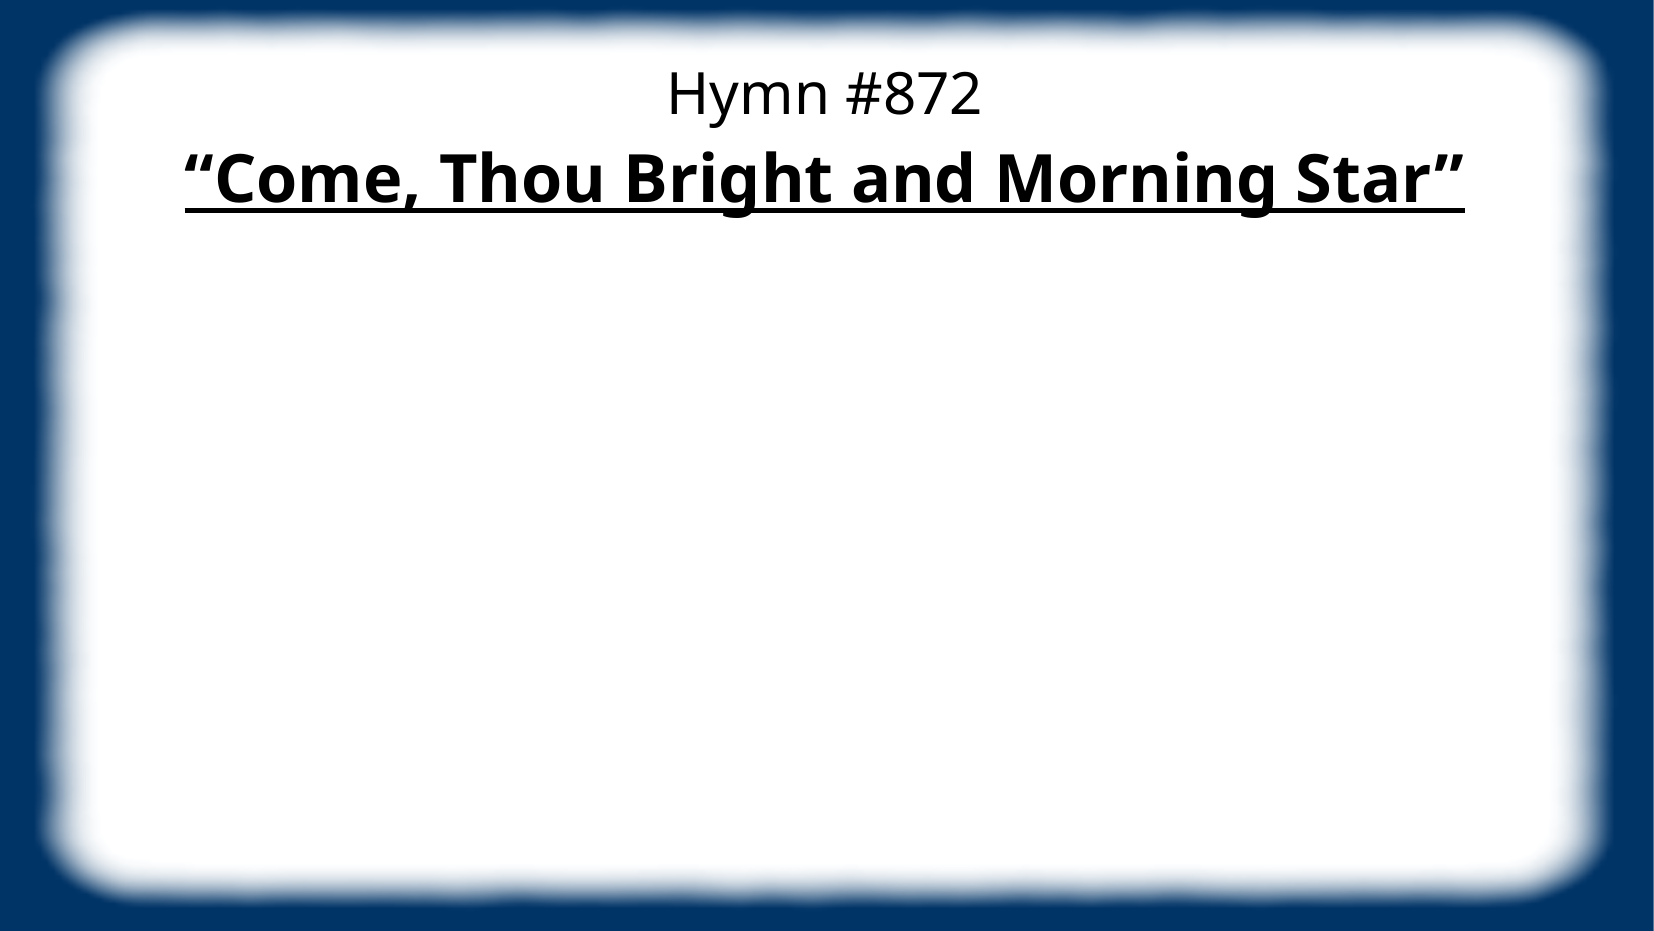

Hymn #872
“Come, Thou Bright and Morning Star”